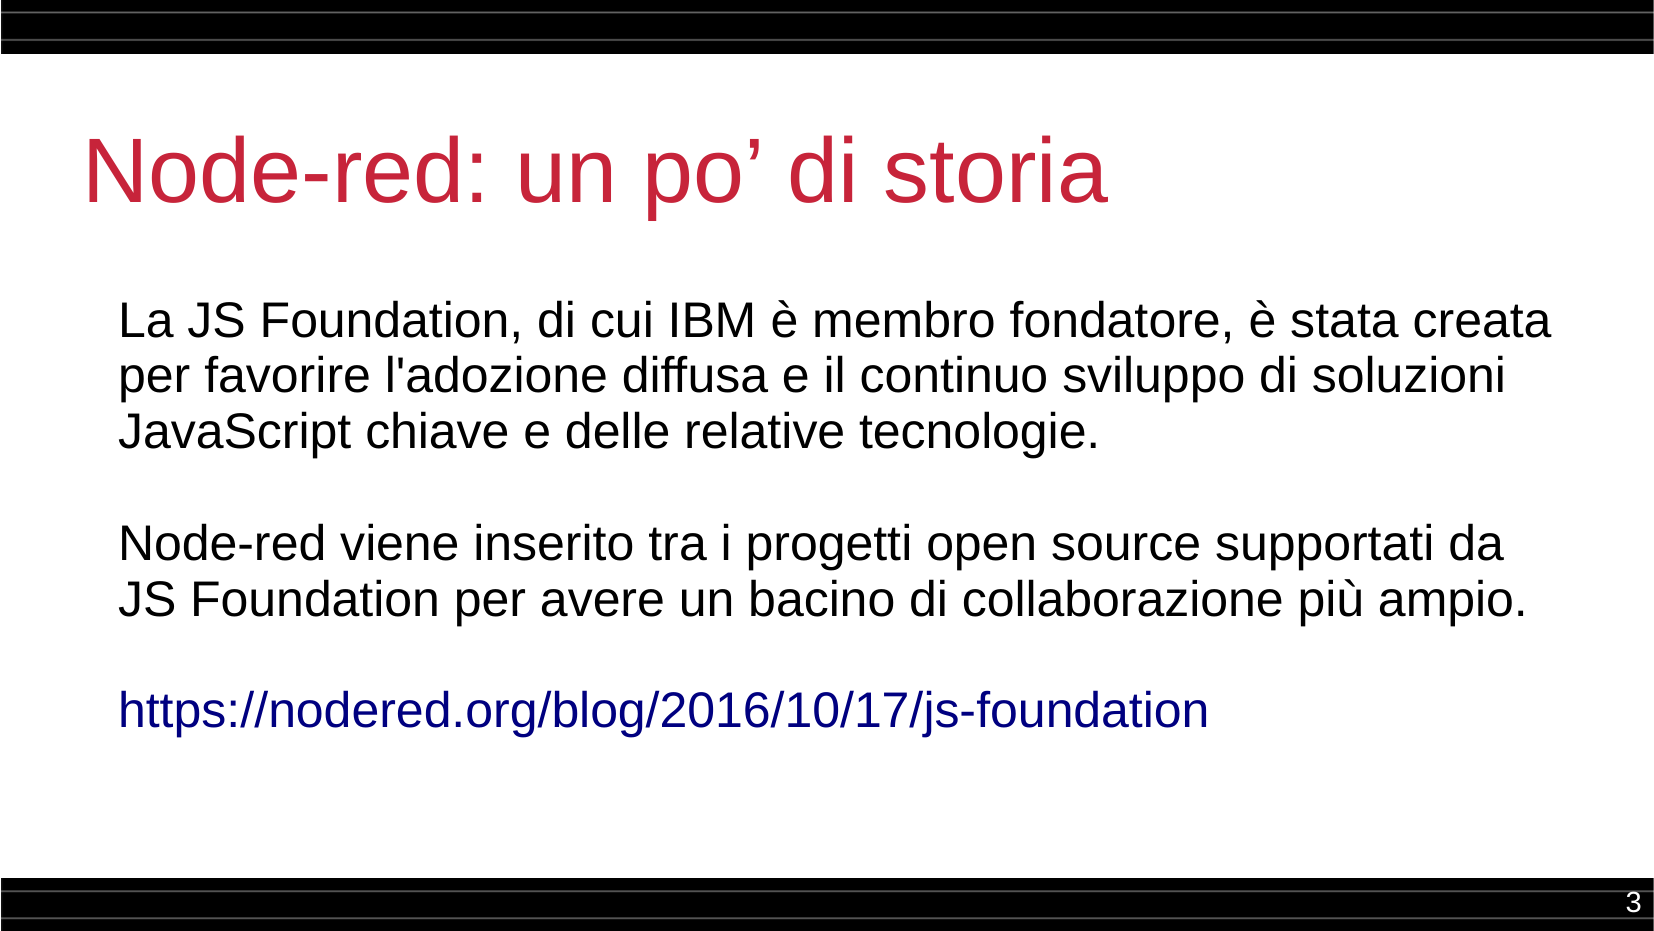

# Node-red: un po’ di storia
La JS Foundation, di cui IBM è membro fondatore, è stata creata per favorire l'adozione diffusa e il continuo sviluppo di soluzioni JavaScript chiave e delle relative tecnologie.
Node-red viene inserito tra i progetti open source supportati da JS Foundation per avere un bacino di collaborazione più ampio.
https://nodered.org/blog/2016/10/17/js-foundation